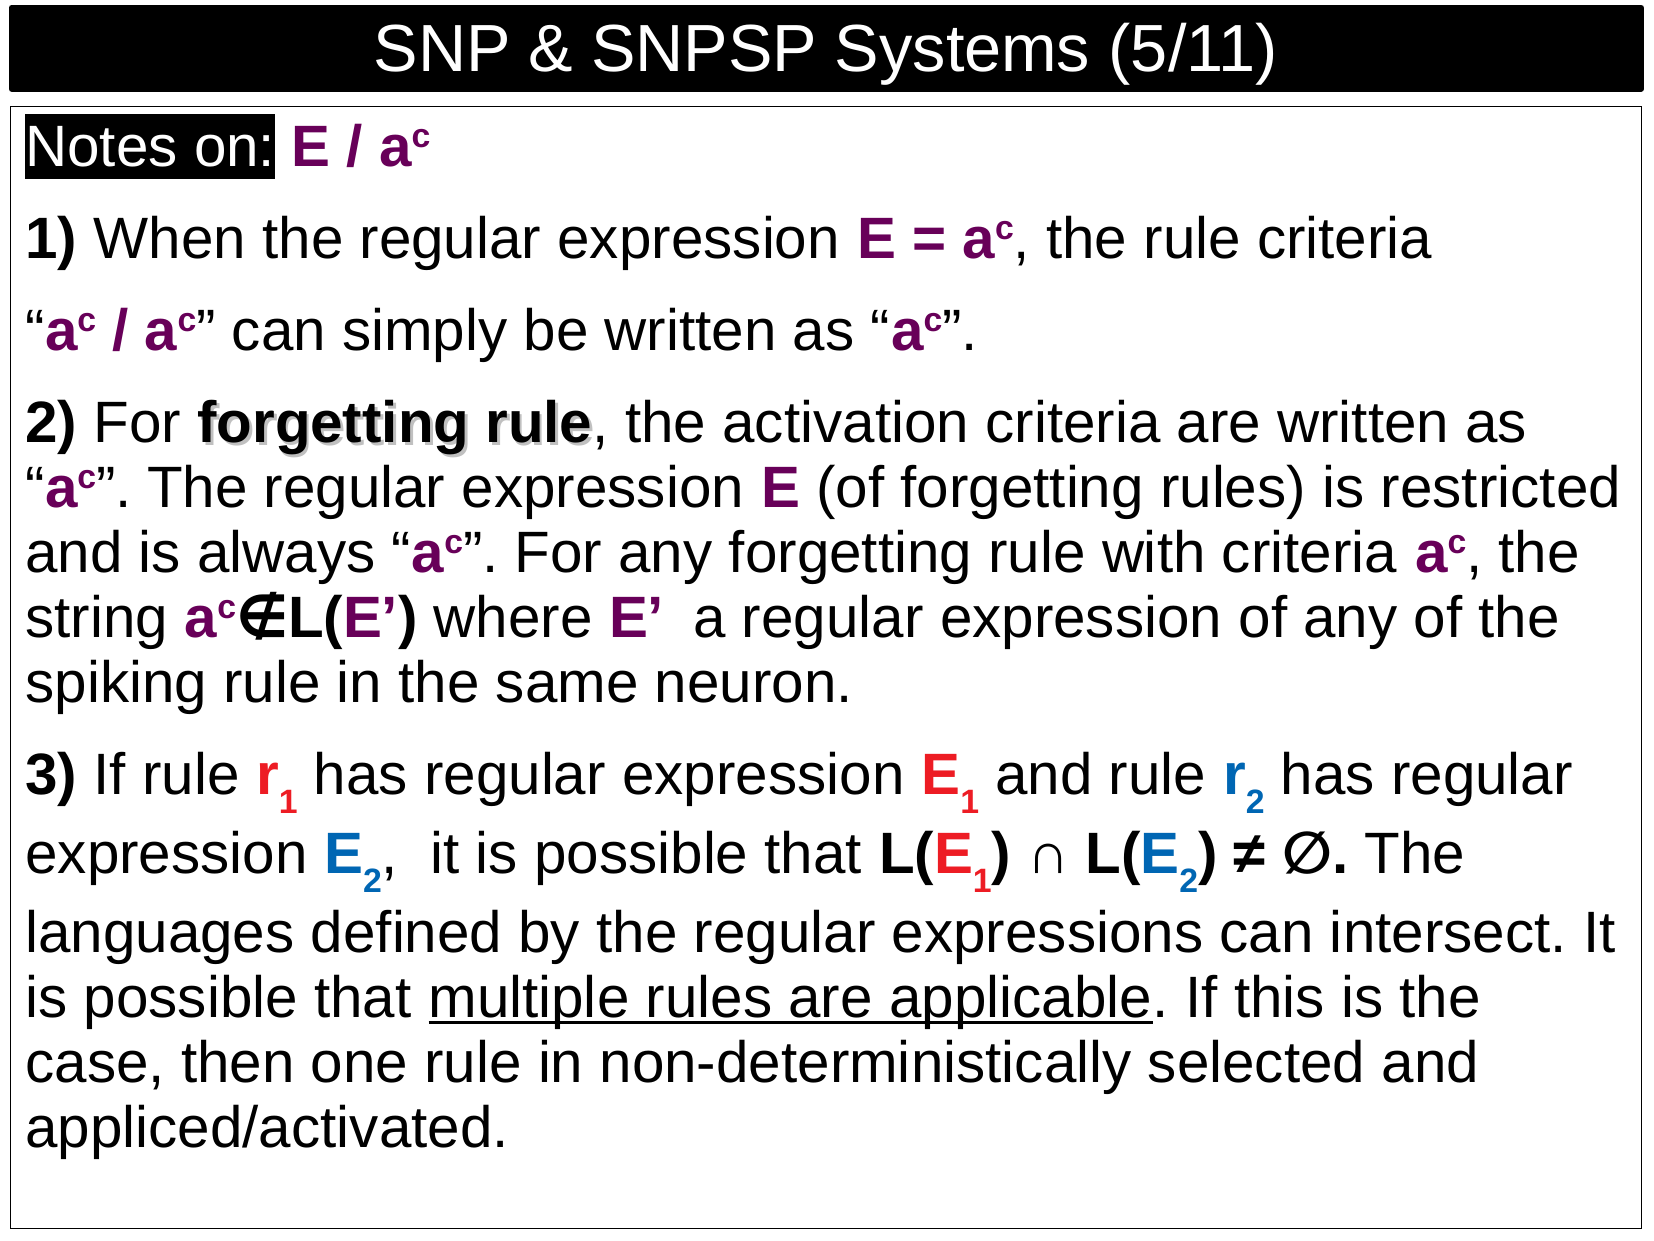

# SNP & SNPSP Systems (5/11)
Notes on: E / ac
1) When the regular expression E = ac, the rule criteria
“ac / ac” can simply be written as “ac”.
2) For forgetting rule, the activation criteria are written as “ac”. The regular expression E (of forgetting rules) is restricted and is always “ac”. For any forgetting rule with criteria ac, the string ac∉L(E’) where E’ a regular expression of any of the spiking rule in the same neuron.
3) If rule r1 has regular expression E1 and rule r2 has regular expression E2, it is possible that L(E1) ∩ L(E2) ≠ ∅. The languages defined by the regular expressions can intersect. It is possible that multiple rules are applicable. If this is the case, then one rule in non-deterministically selected and appliced/activated.